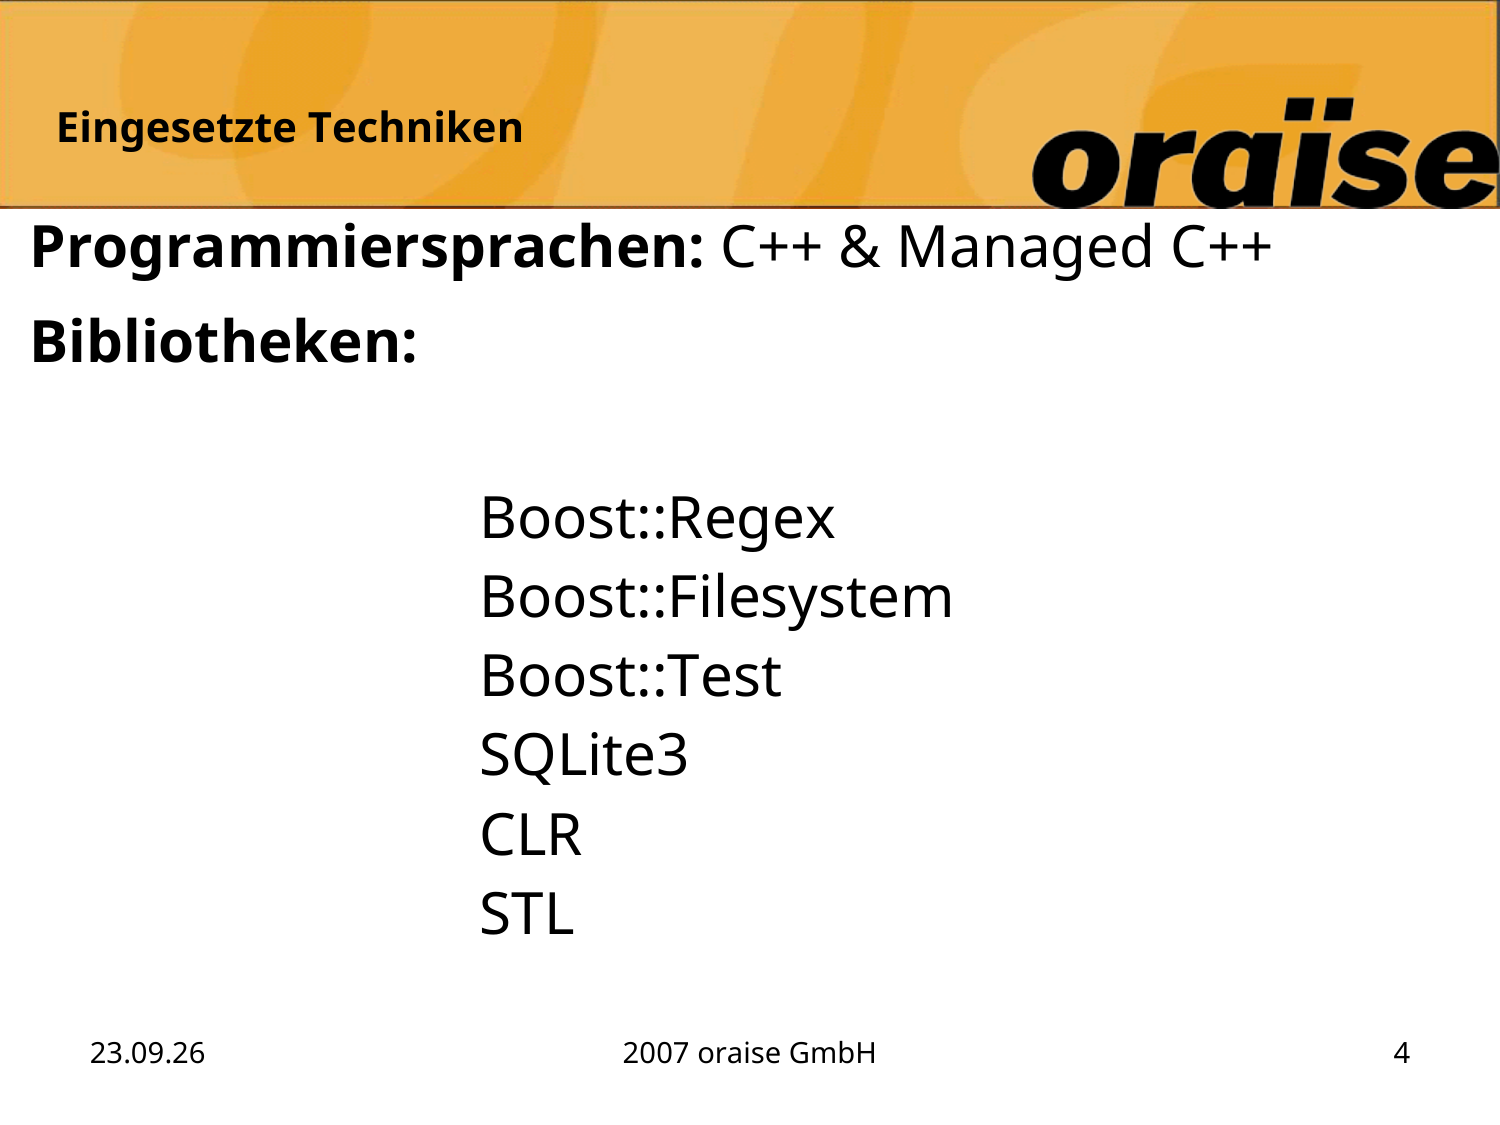

Eingesetzte Techniken
Programmiersprachen: C++ & Managed C++
Bibliotheken:
			Boost::Regex
			Boost::Filesystem
			Boost::Test
			SQLite3
			CLR
			STL
#
2007 oraise GmbH
4